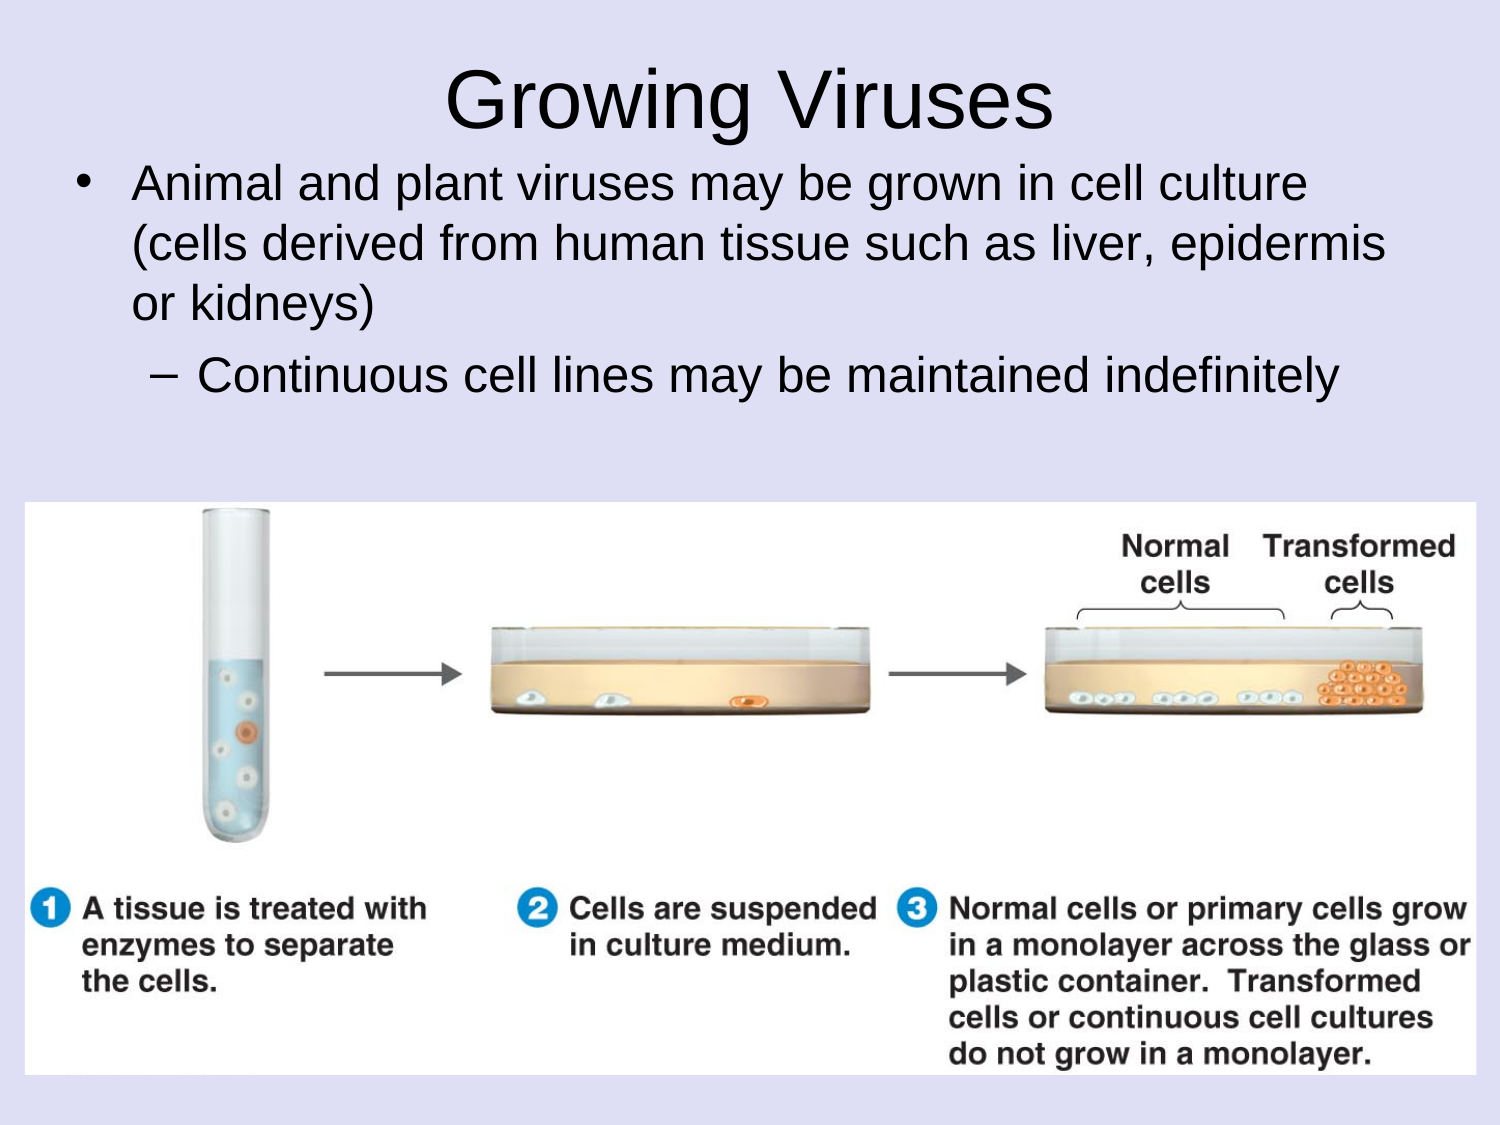

# Growing Viruses
Animal and plant viruses may be grown in cell culture (cells derived from human tissue such as liver, epidermis or kidneys)
Continuous cell lines may be maintained indefinitely